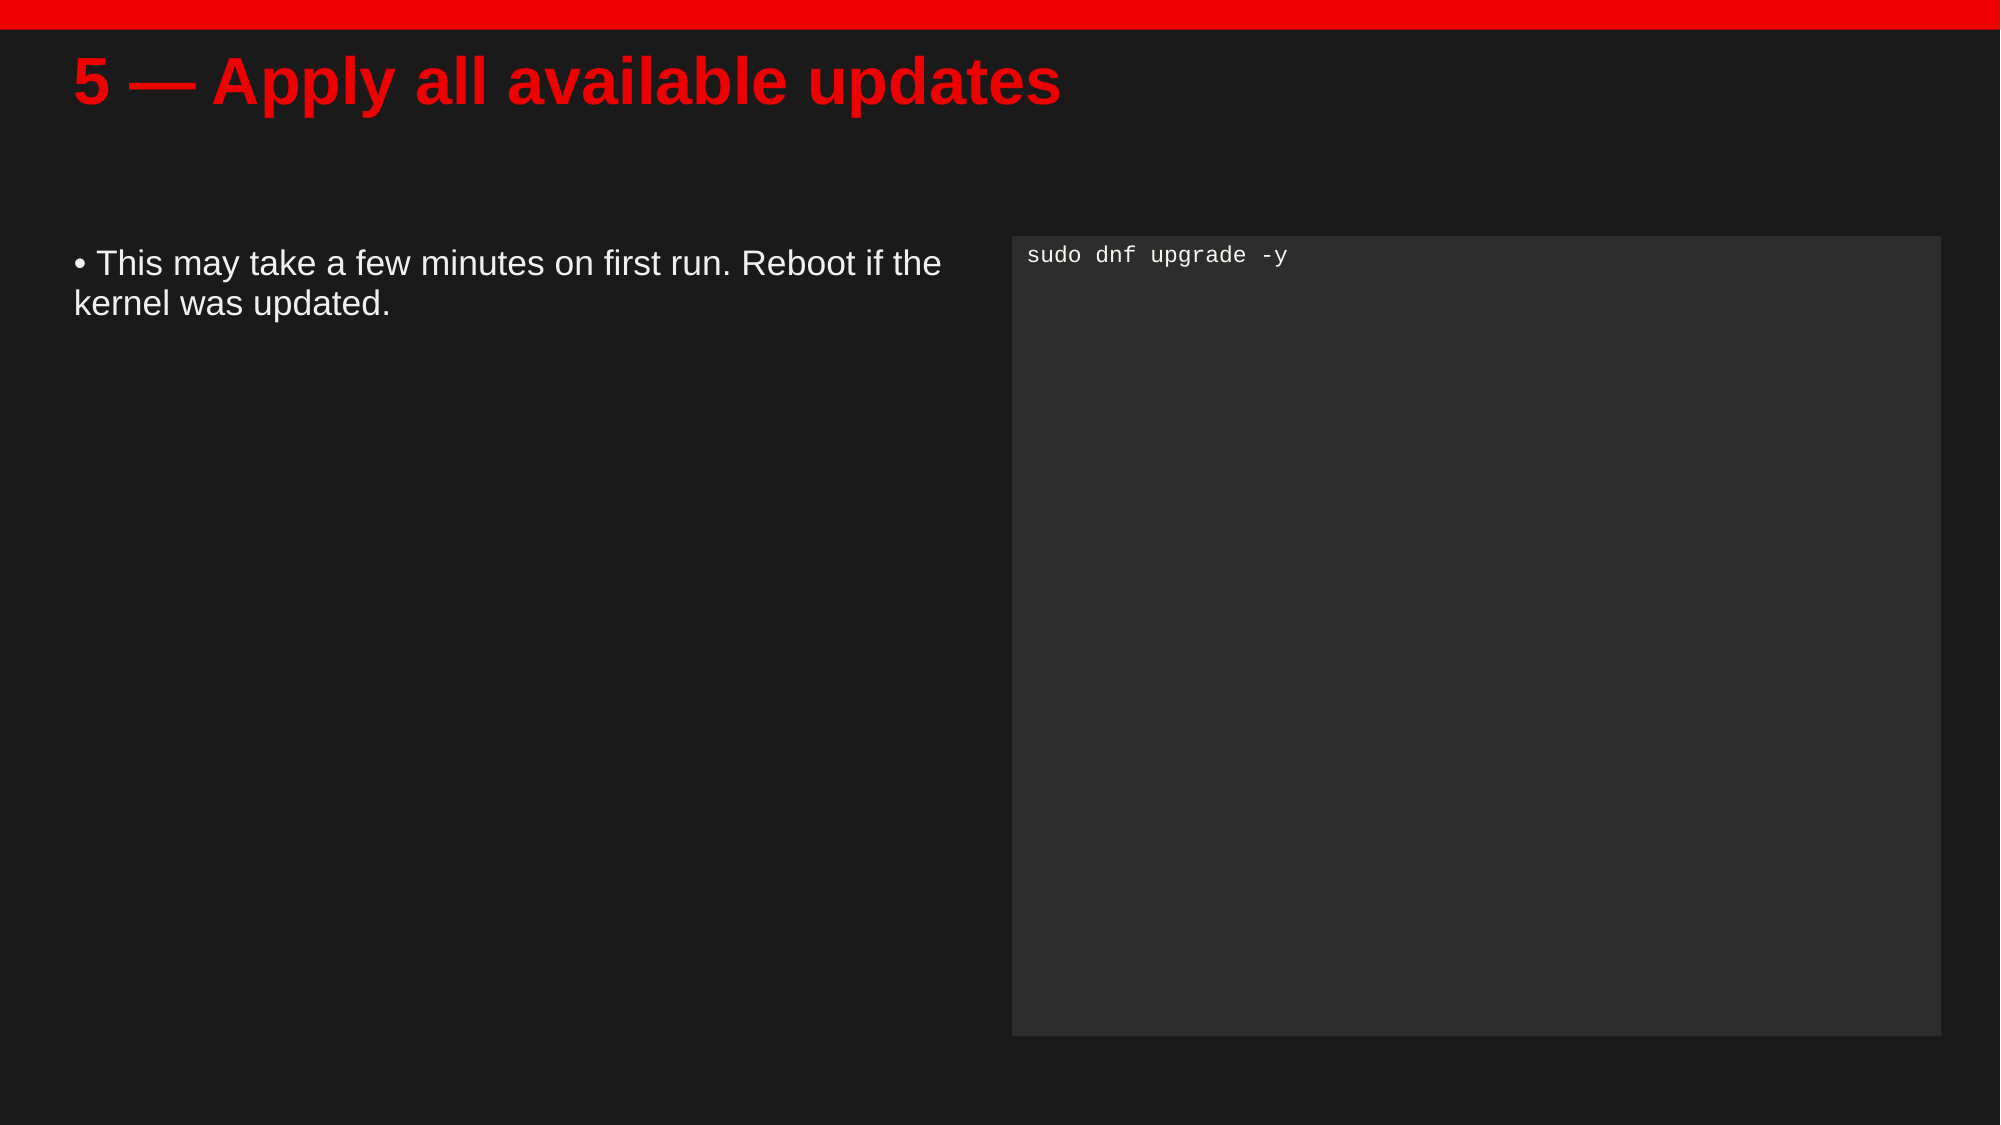

5 — Apply all available updates
• This may take a few minutes on first run. Reboot if the kernel was updated.
sudo dnf upgrade -y